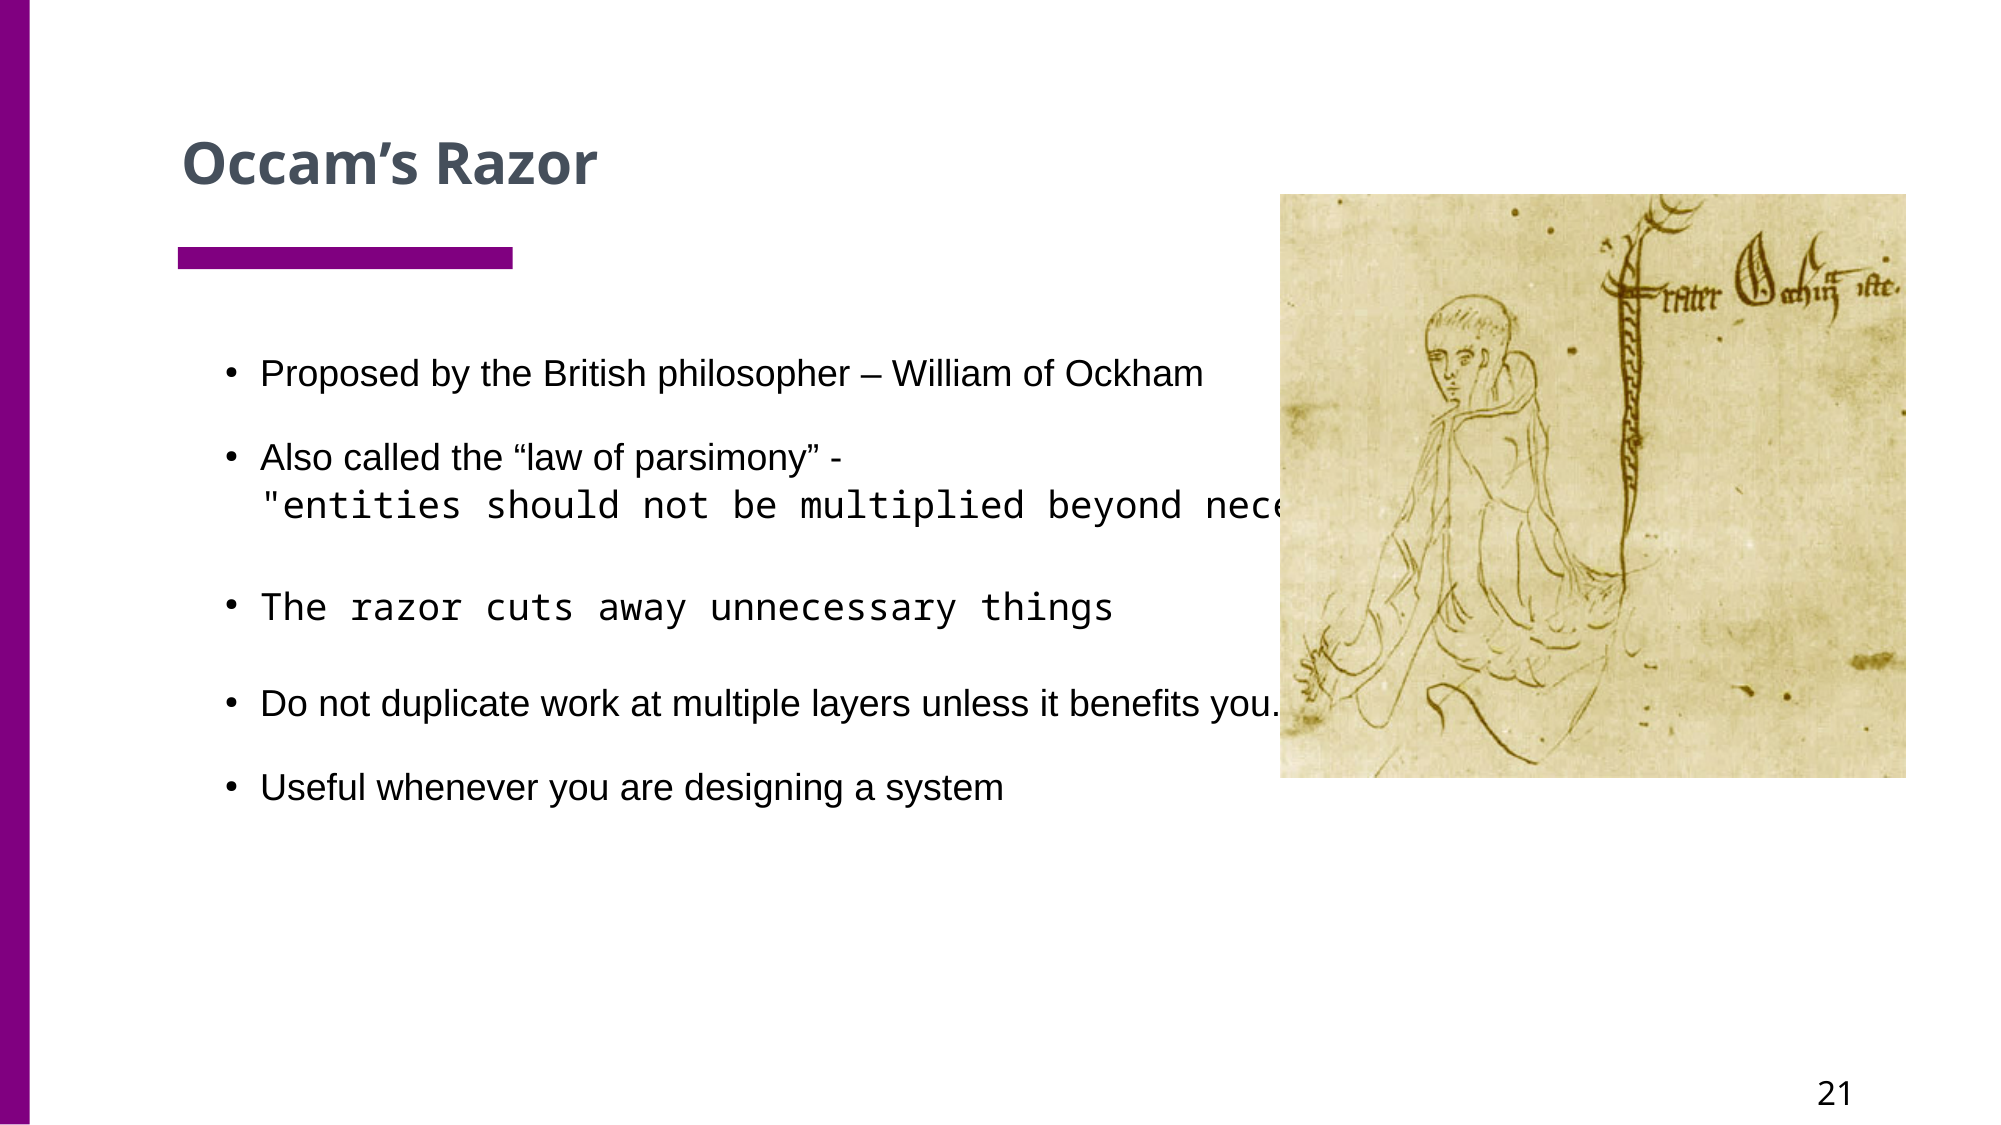

Occam’s Razor
Proposed by the British philosopher – William of Ockham
Also called the “law of parsimony” -
"entities should not be multiplied beyond necessity"
The razor cuts away unnecessary things
Do not duplicate work at multiple layers unless it benefits you.
Useful whenever you are designing a system